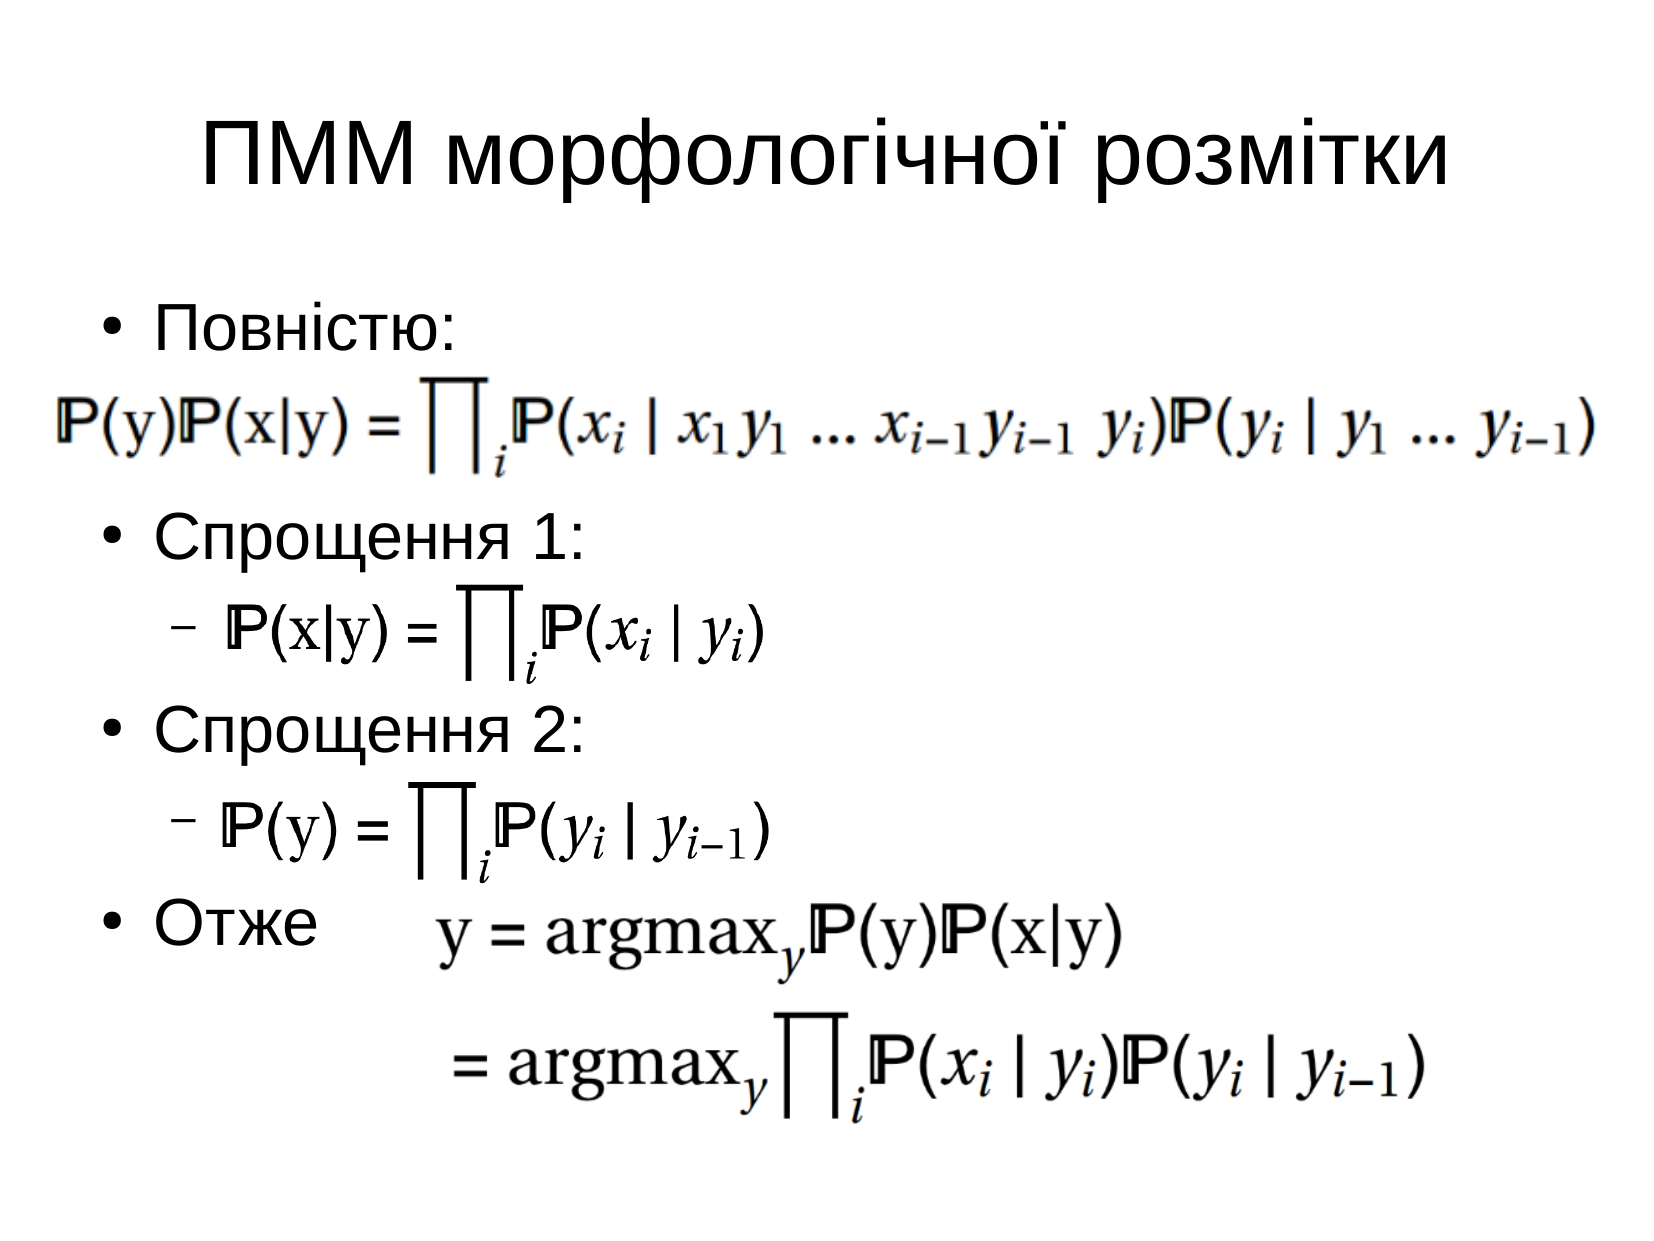

# ПММ морфологічної розмітки
Повністю:
Спрощення 1:
Спрощення 2:
Отже